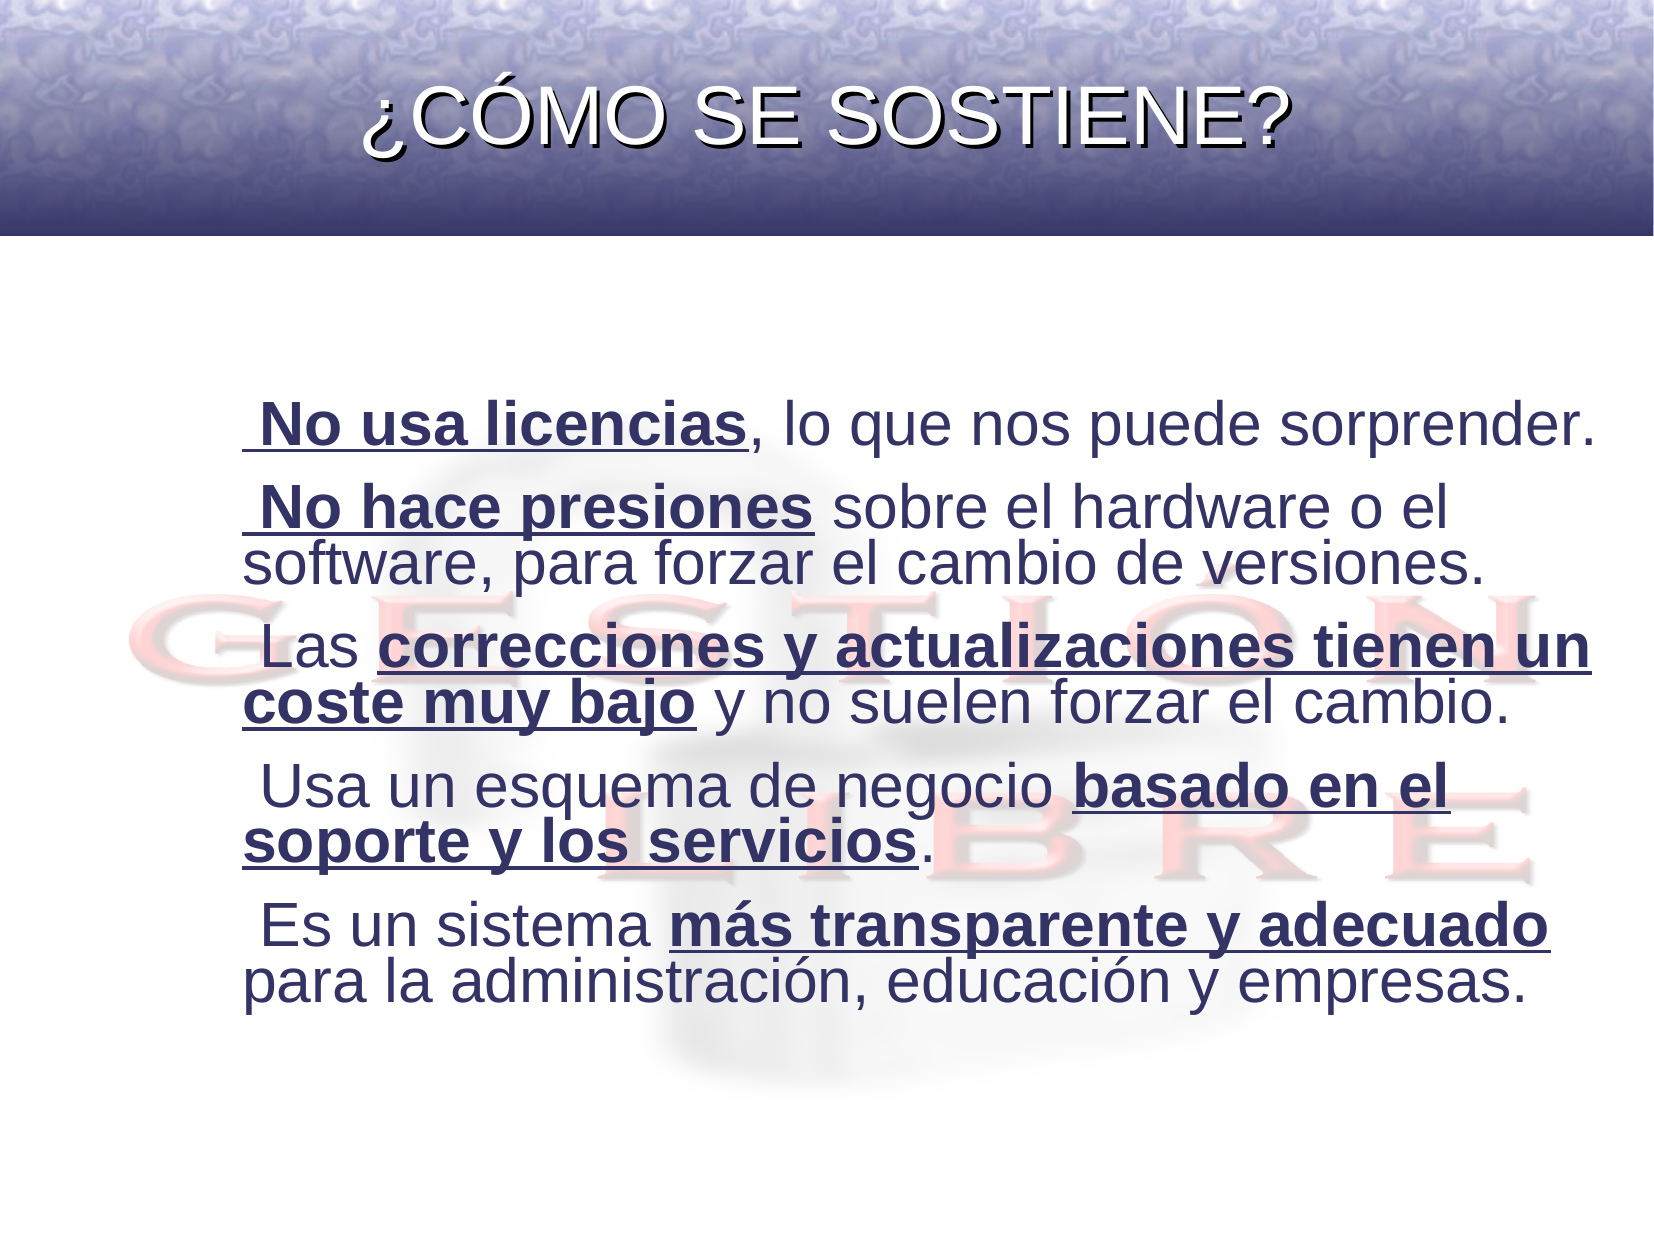

# ¿CÓMO SE SOSTIENE?
 No usa licencias, lo que nos puede sorprender.
 No hace presiones sobre el hardware o el software, para forzar el cambio de versiones.
 Las correcciones y actualizaciones tienen un coste muy bajo y no suelen forzar el cambio.
 Usa un esquema de negocio basado en el soporte y los servicios.
 Es un sistema más transparente y adecuado para la administración, educación y empresas.